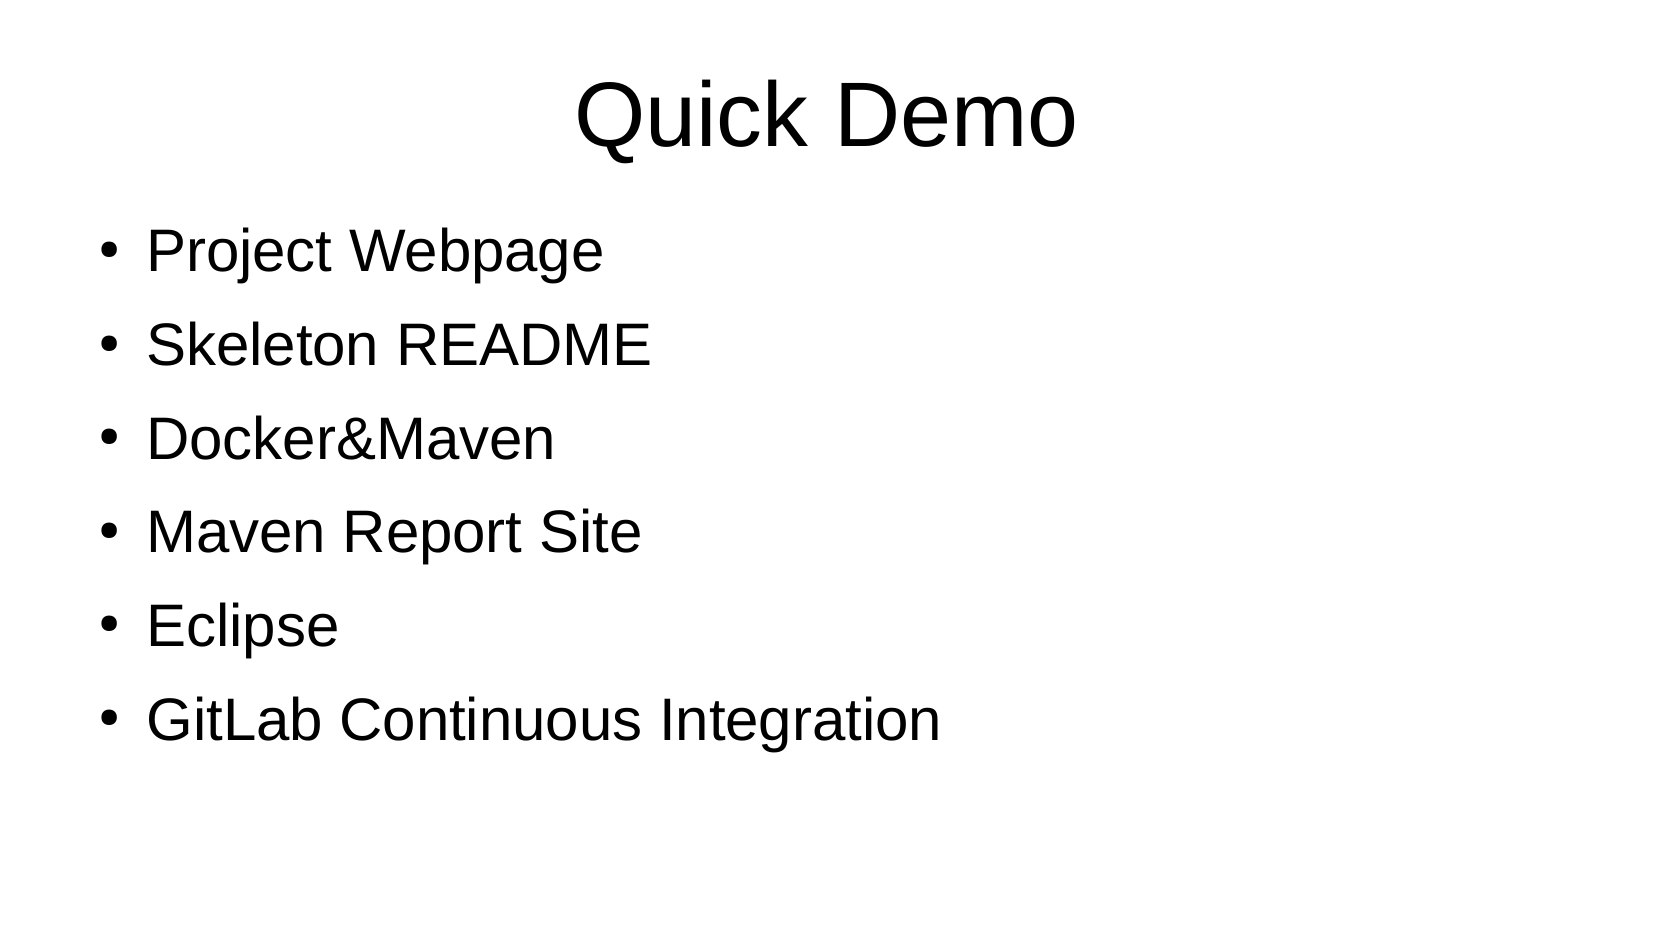

# Quick Demo
Project Webpage
Skeleton README
Docker&Maven
Maven Report Site
Eclipse
GitLab Continuous Integration